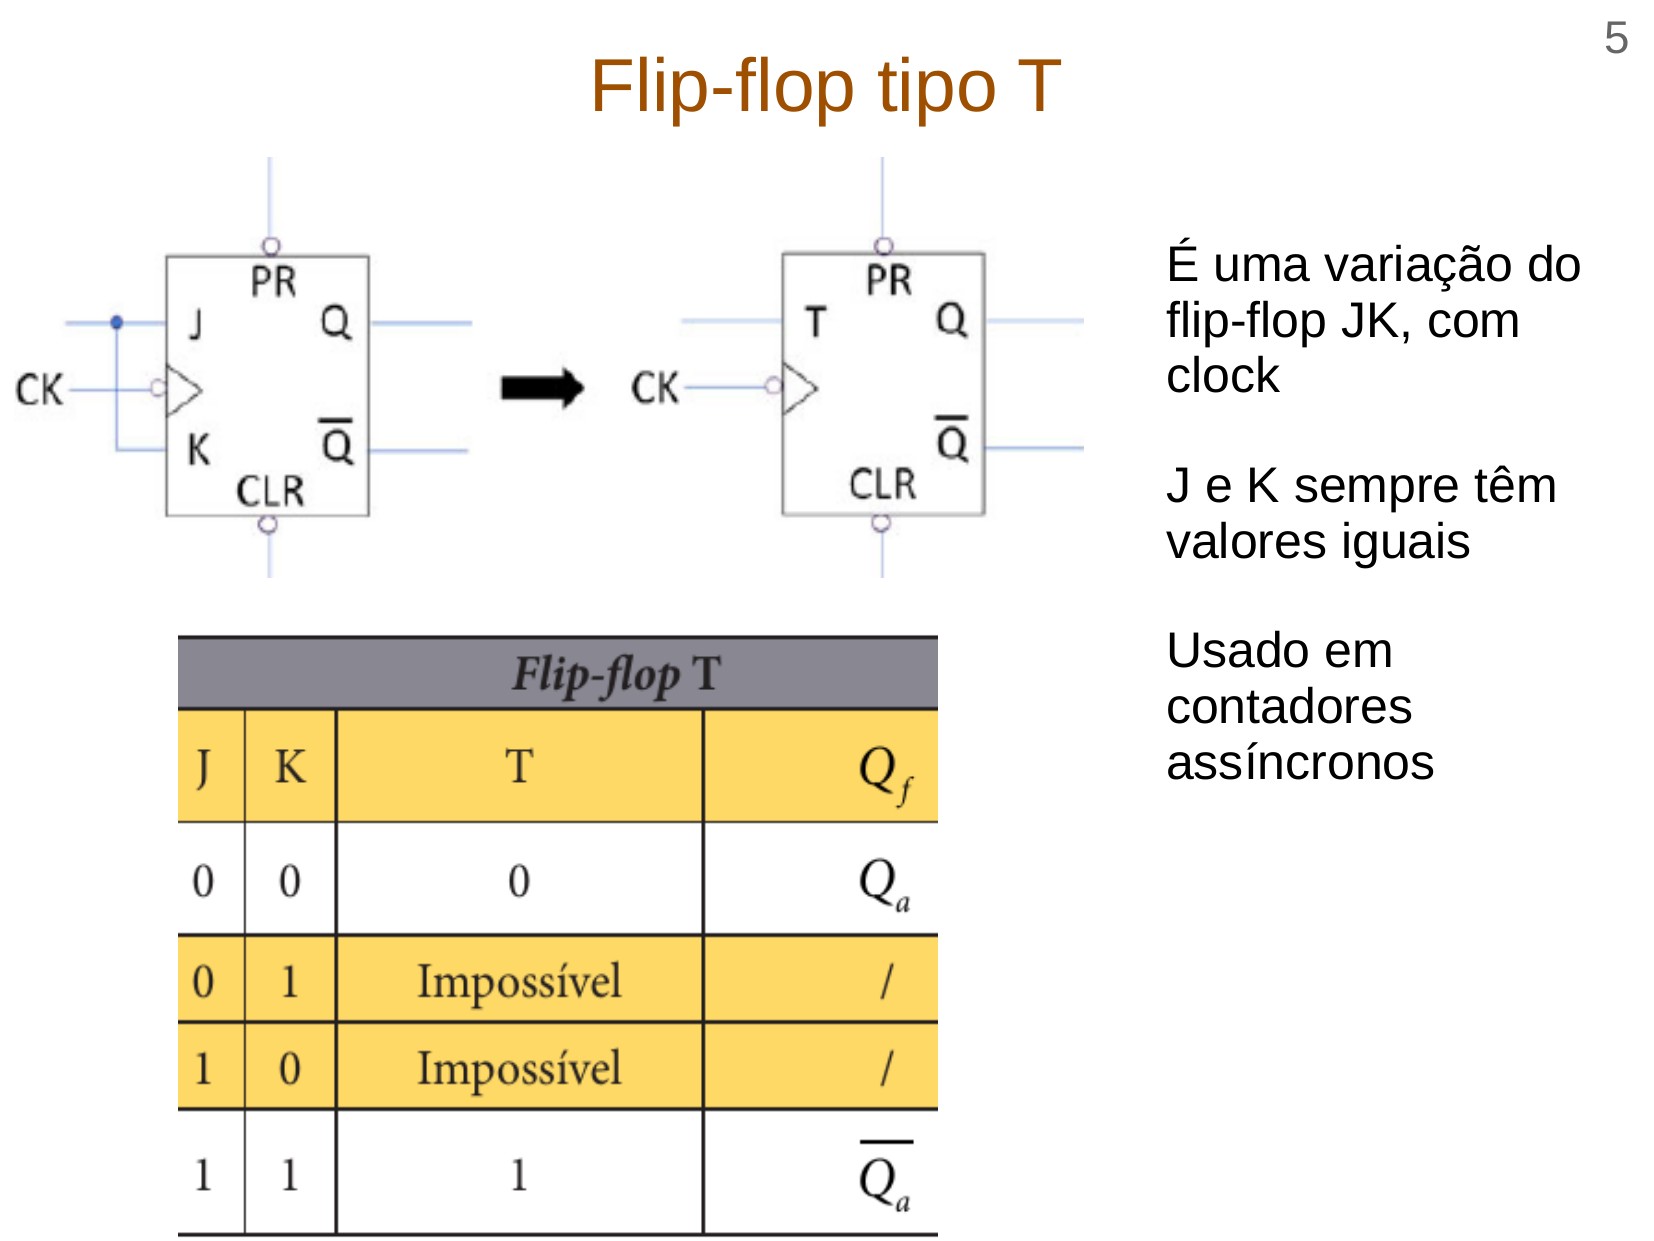

5
# Flip-flop tipo T
É uma variação do flip-flop JK, com clock
J e K sempre têm valores iguais
Usado em contadores assíncronos